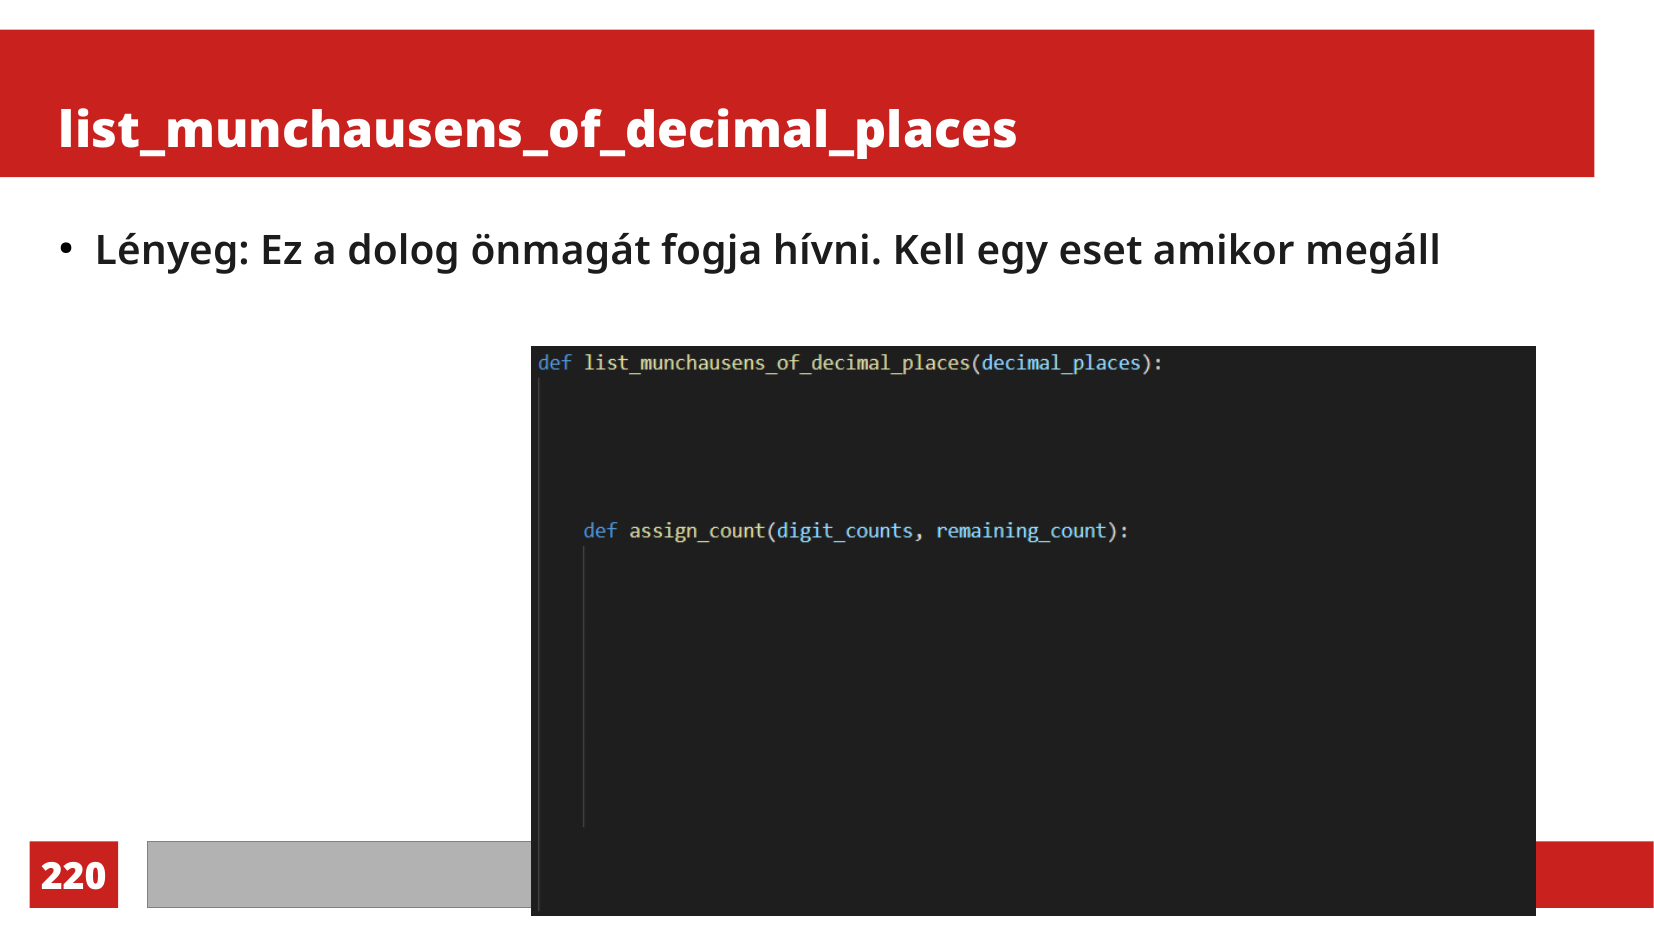

# list_munchausens_of_decimal_places
Lényeg: Ez a dolog önmagát fogja hívni. Kell egy eset amikor megáll
220